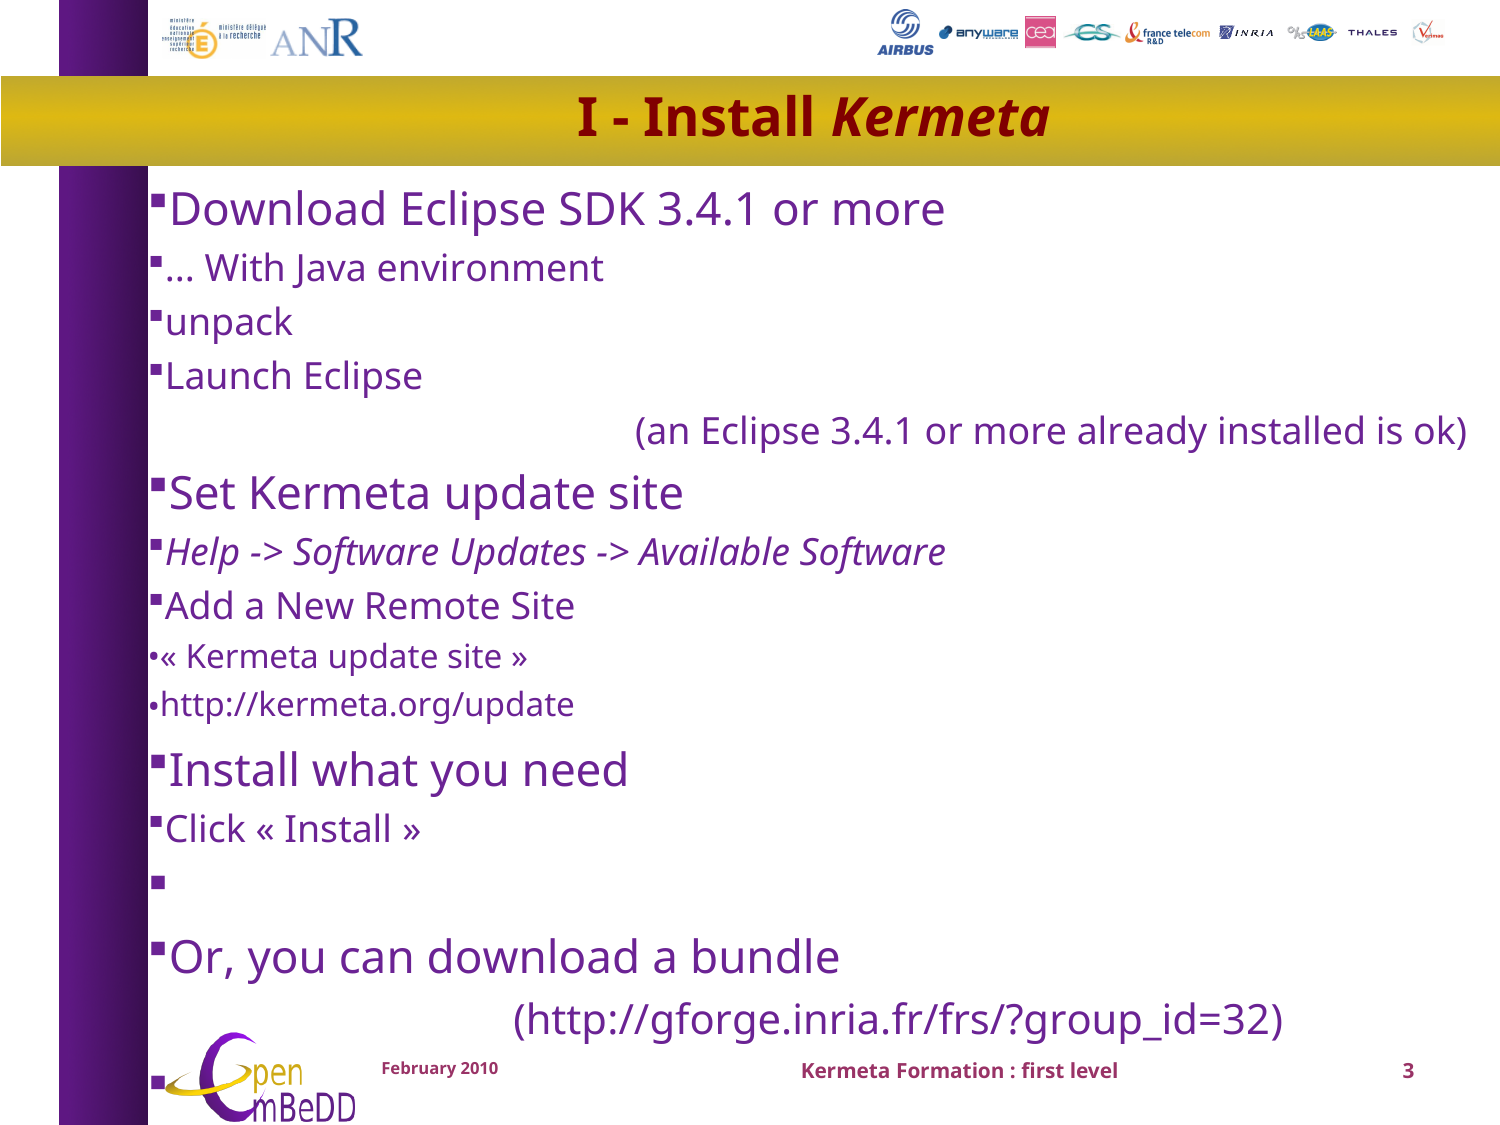

# I - Install Kermeta
Download Eclipse SDK 3.4.1 or more
... With Java environment
unpack
Launch Eclipse
(an Eclipse 3.4.1 or more already installed is ok)
Set Kermeta update site
Help -> Software Updates -> Available Software
Add a New Remote Site
« Kermeta update site »
http://kermeta.org/update
Install what you need
Click « Install »
Or, you can download a bundle
	(http://gforge.inria.fr/frs/?group_id=32)
Kermeta Formation : first level
February 2010
2